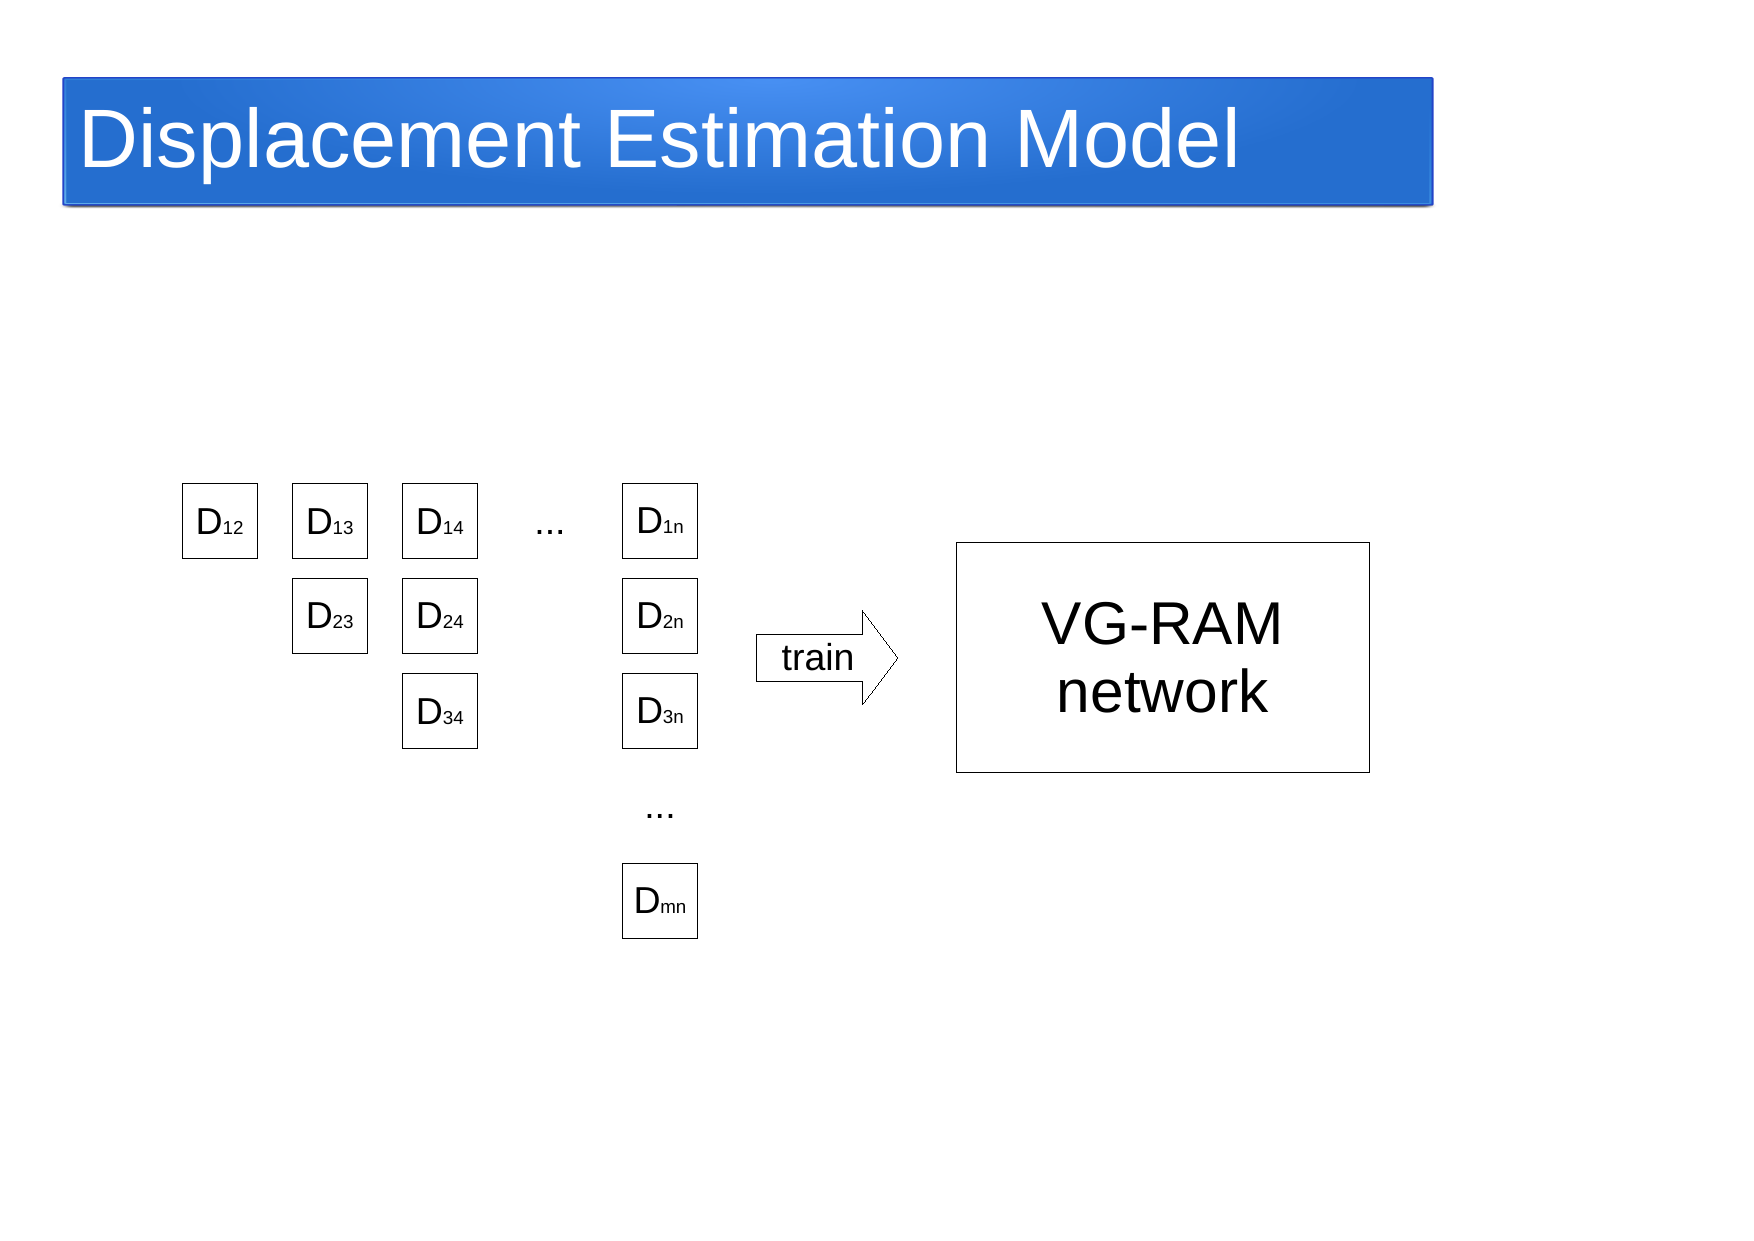

# Displacement Estimation Model
D1n
D2n
D3n
...
Dmn
D12
D13
D23
D14
D24
D34
...
VG-RAM
network
train